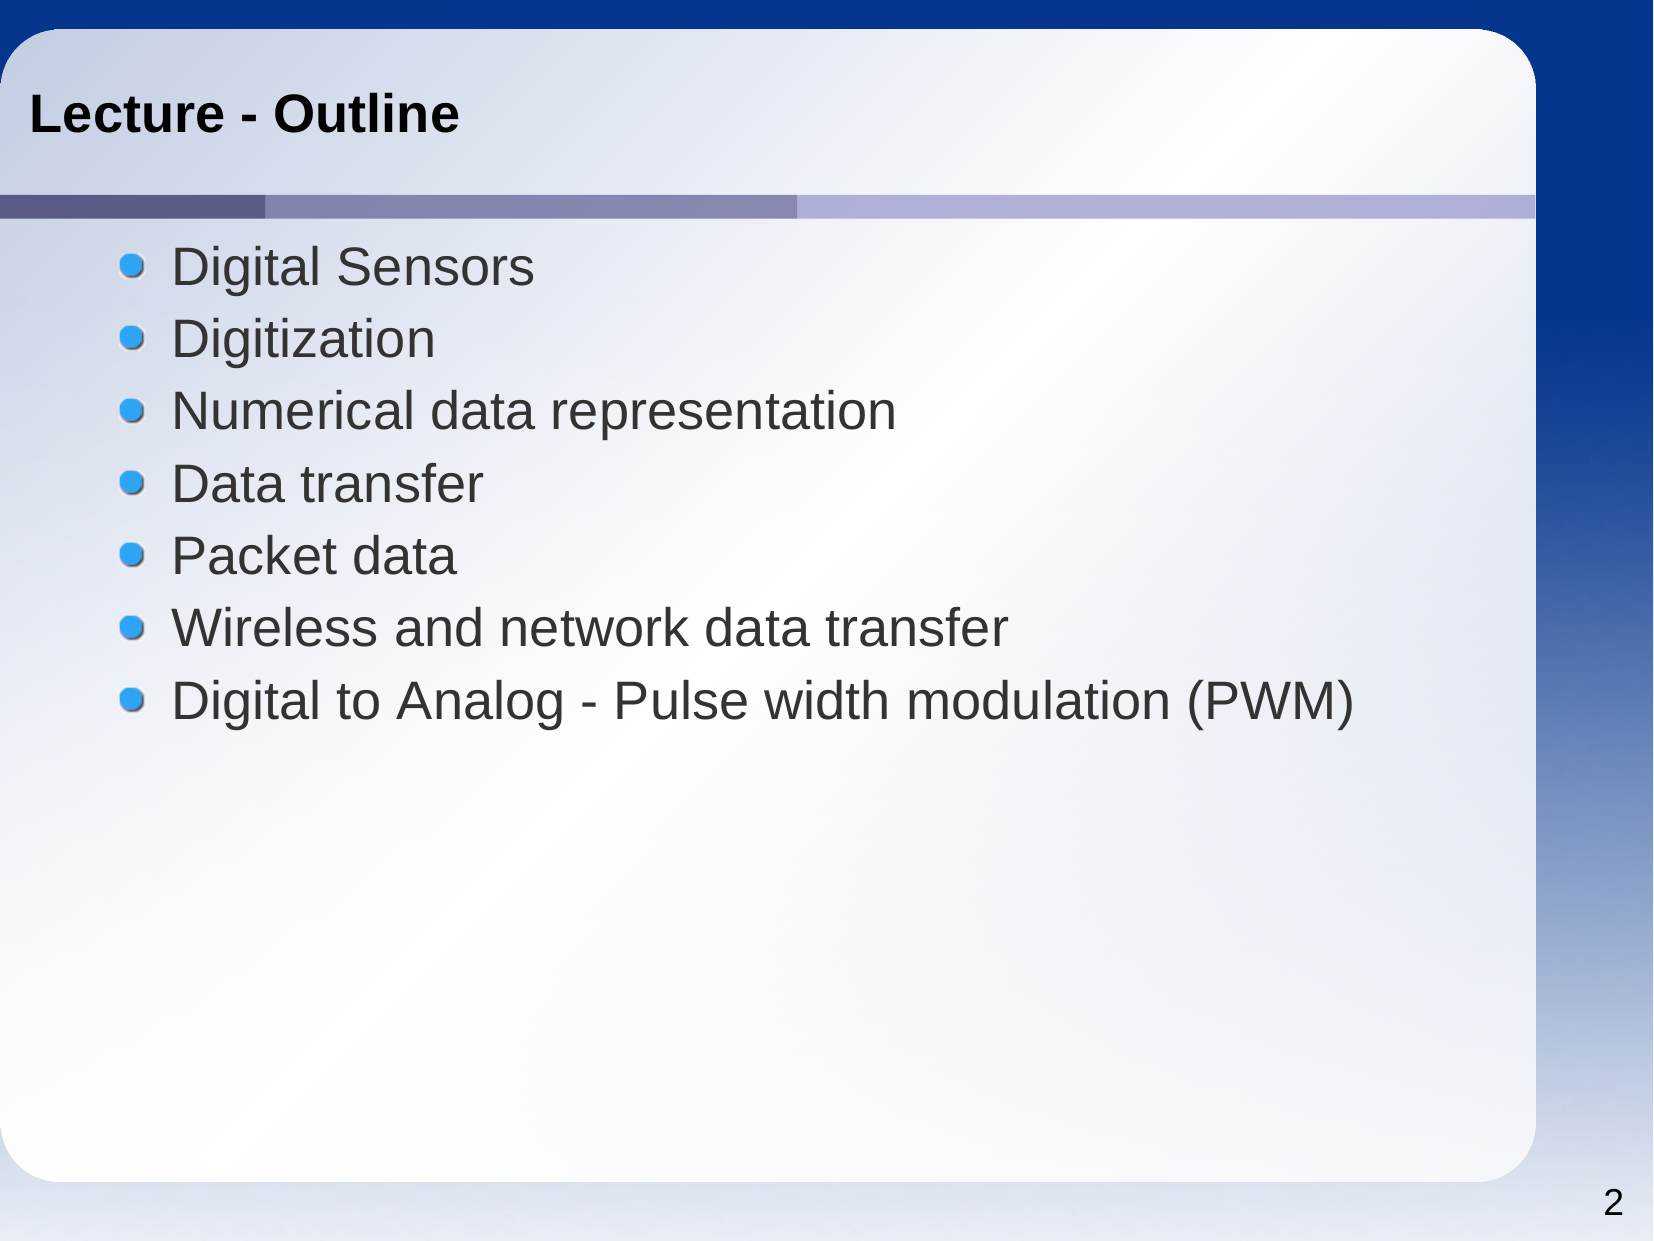

# Lecture - Outline
Digital Sensors
Digitization
Numerical data representation
Data transfer
Packet data
Wireless and network data transfer
Digital to Analog - Pulse width modulation (PWM)
2